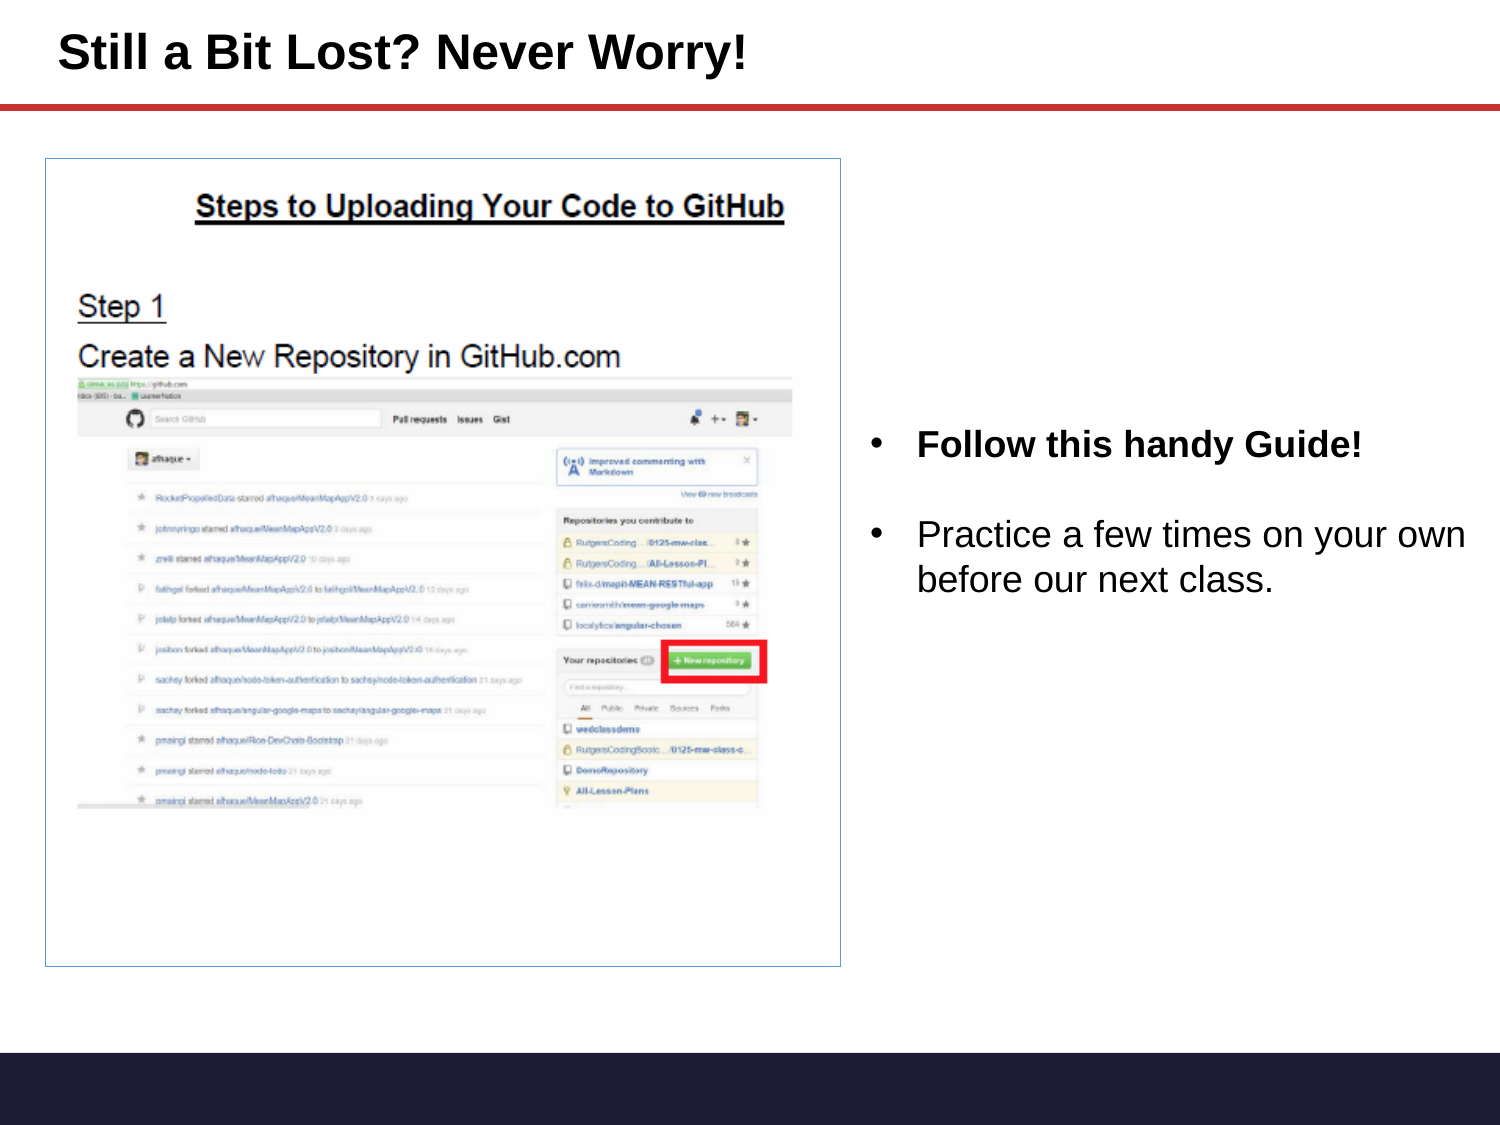

# Still a Bit Lost? Never Worry!
Follow this handy Guide!
Practice a few times on your own before our next class.